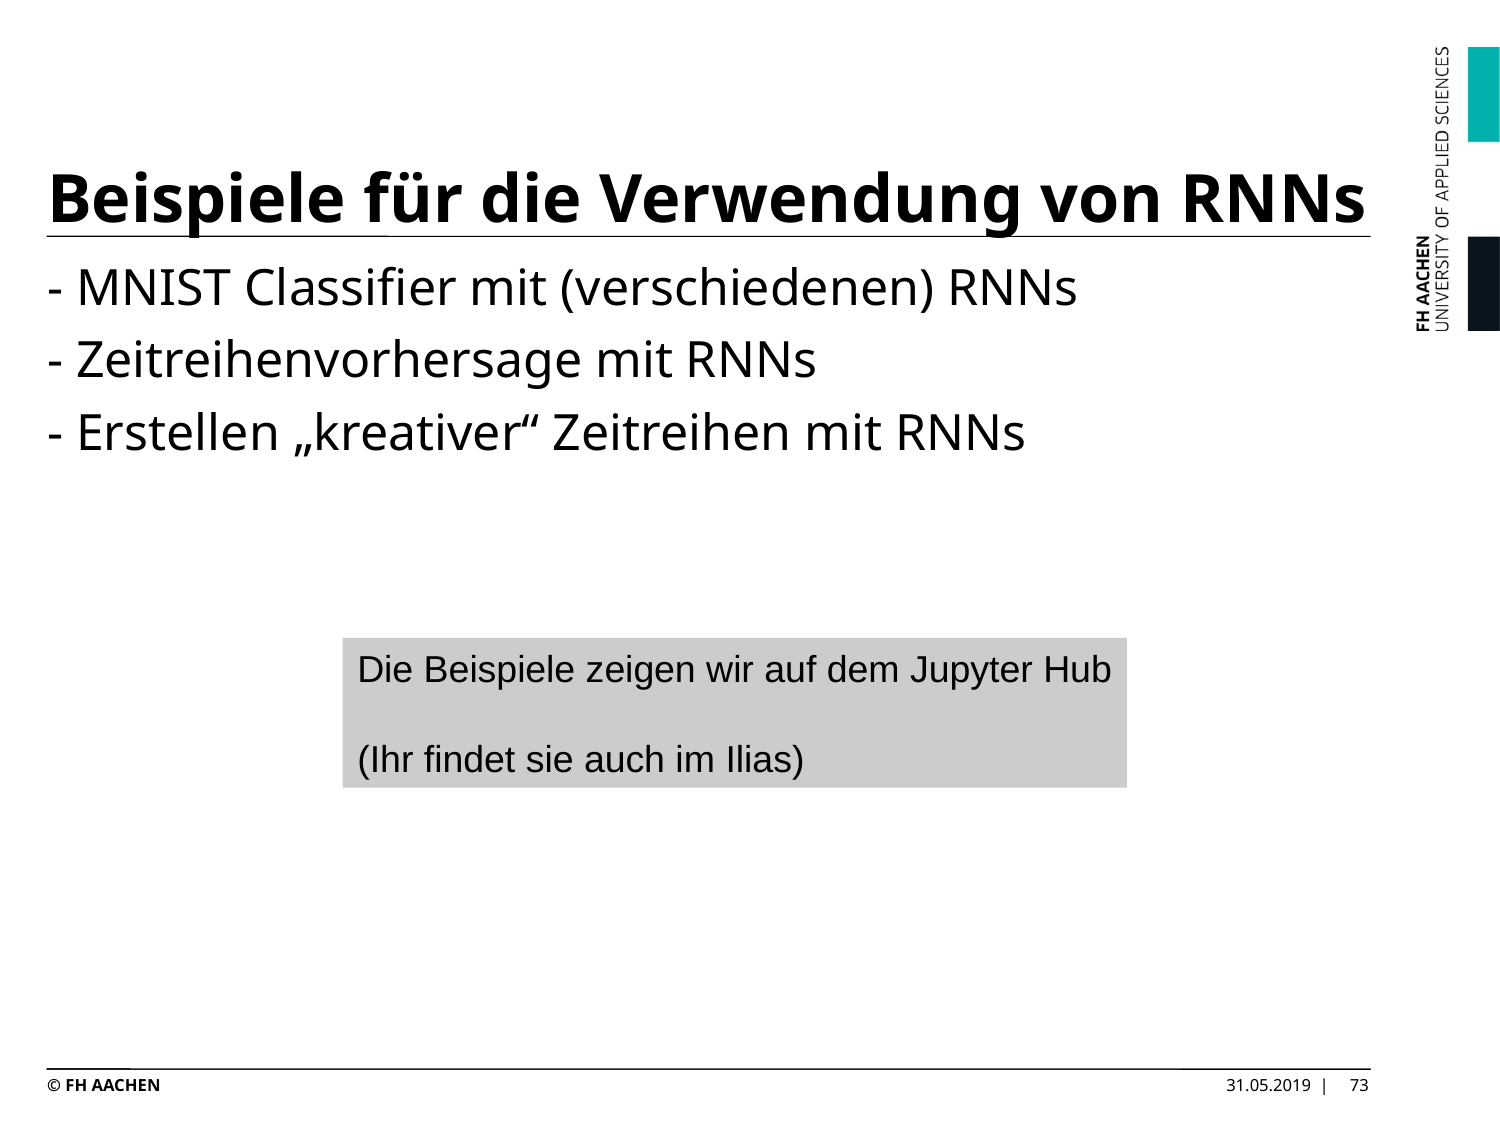

# Beispiele für die Verwendung von RNNs
- MNIST Classifier mit (verschiedenen) RNNs
- Zeitreihenvorhersage mit RNNs
- Erstellen „kreativer“ Zeitreihen mit RNNs
Die Beispiele zeigen wir auf dem Jupyter Hub
(Ihr findet sie auch im Ilias)
31.05.2019
73